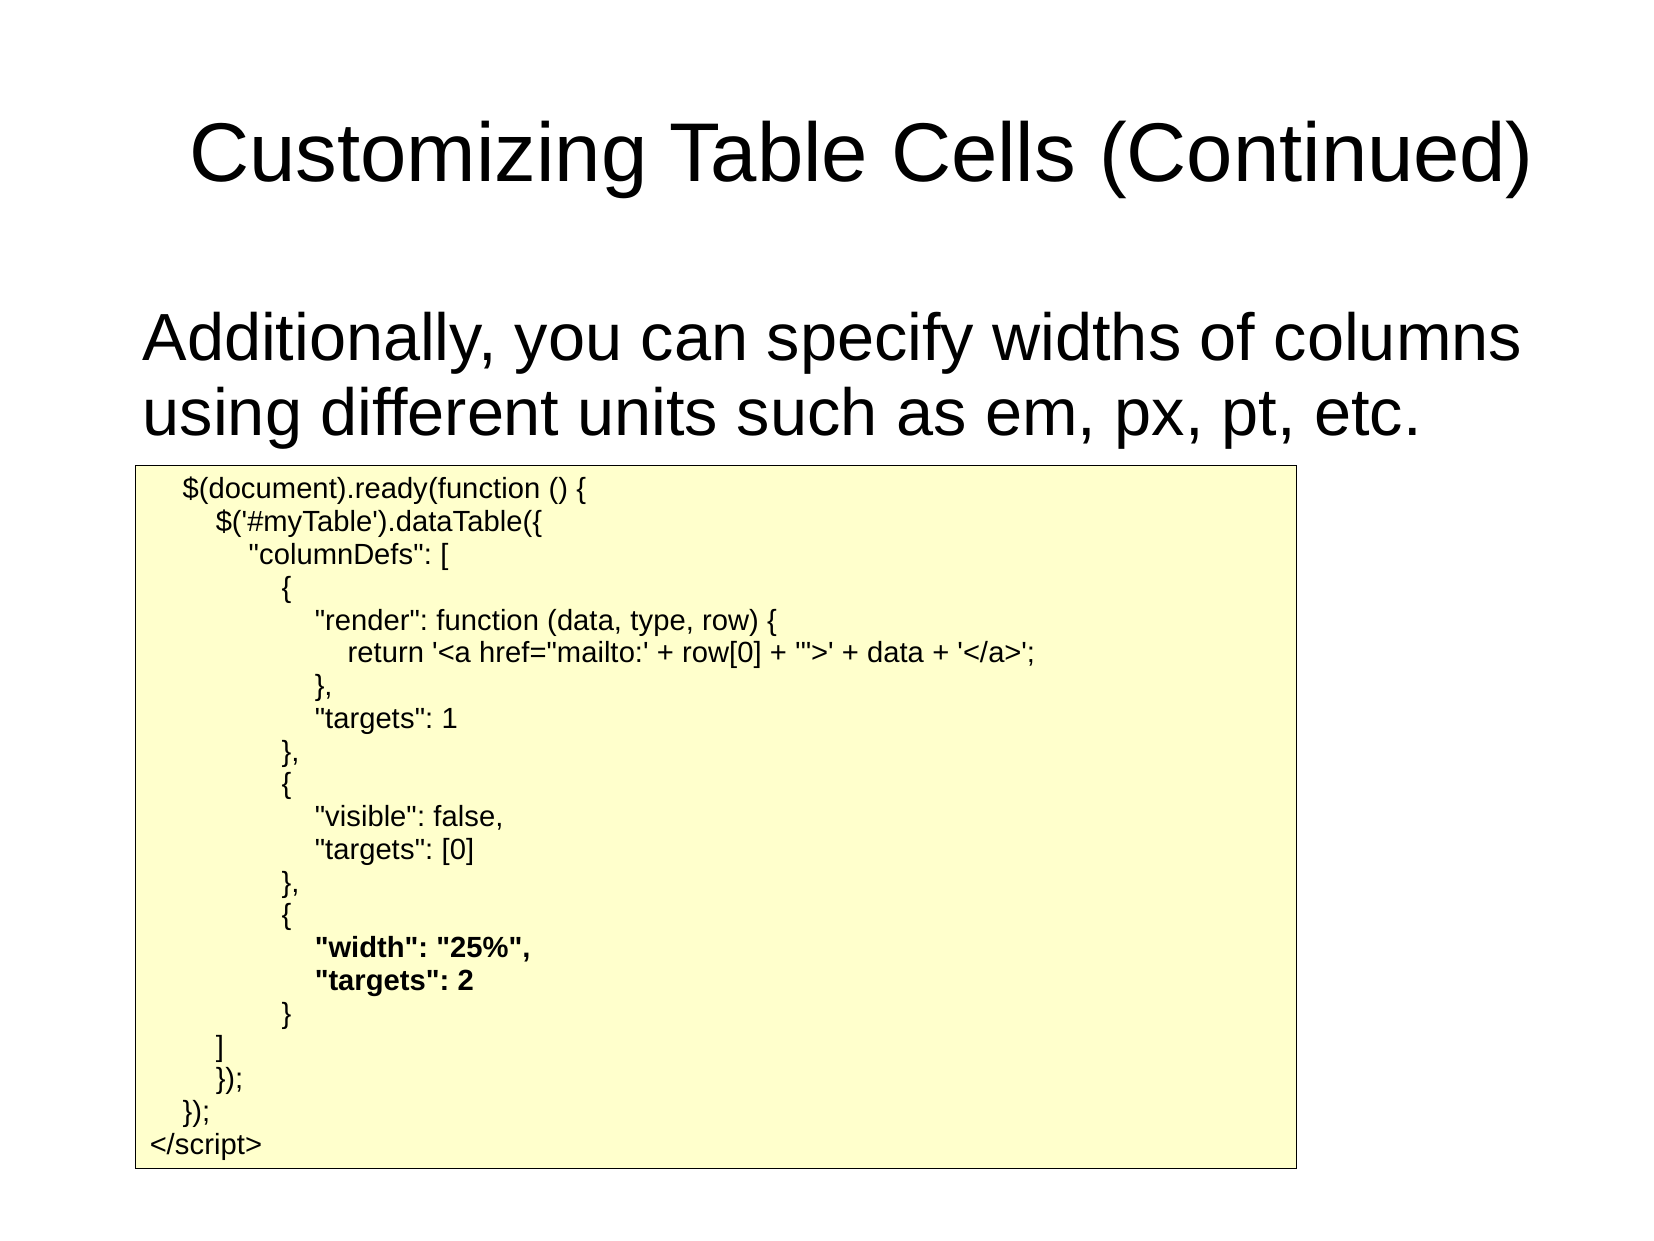

# Customizing Table Cells (Continued)
Additionally, you can specify widths of columns using different units such as em, px, pt, etc.
 $(document).ready(function () {
 $('#myTable').dataTable({
 "columnDefs": [
 {
 "render": function (data, type, row) {
 return '<a href="mailto:' + row[0] + '">' + data + '</a>';
 },
 "targets": 1
 },
 {
 "visible": false,
 "targets": [0]
 },
 {
 "width": "25%",
 "targets": 2
 }
 ]
 });
 });
</script>